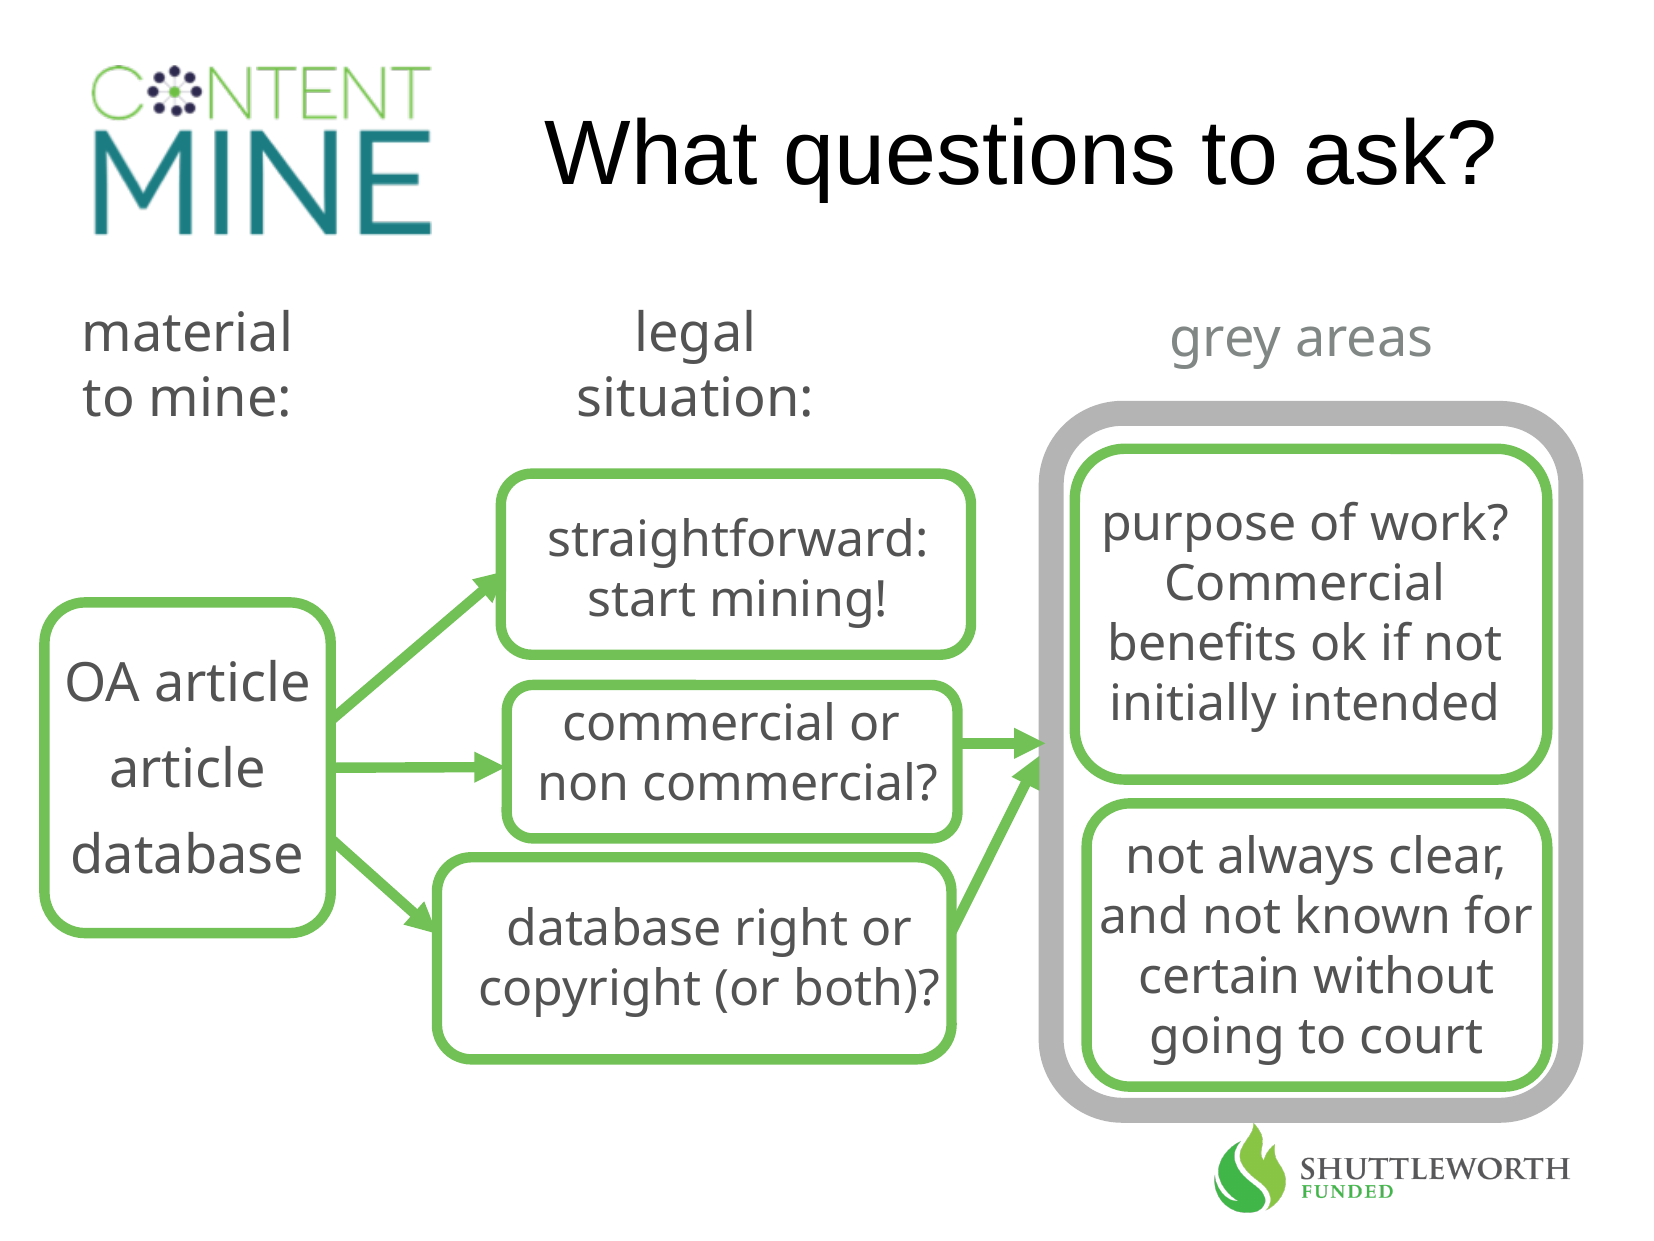

# What questions to ask?
material
to mine:
legal
situation:
grey areas
purpose of work?
Commercial
benefits ok if not
initially intended
straightforward:
start mining!
OA article
commercial or
non commercial?
article
database
not always clear,
and not known for
certain without
going to court
database right or
copyright (or both)?